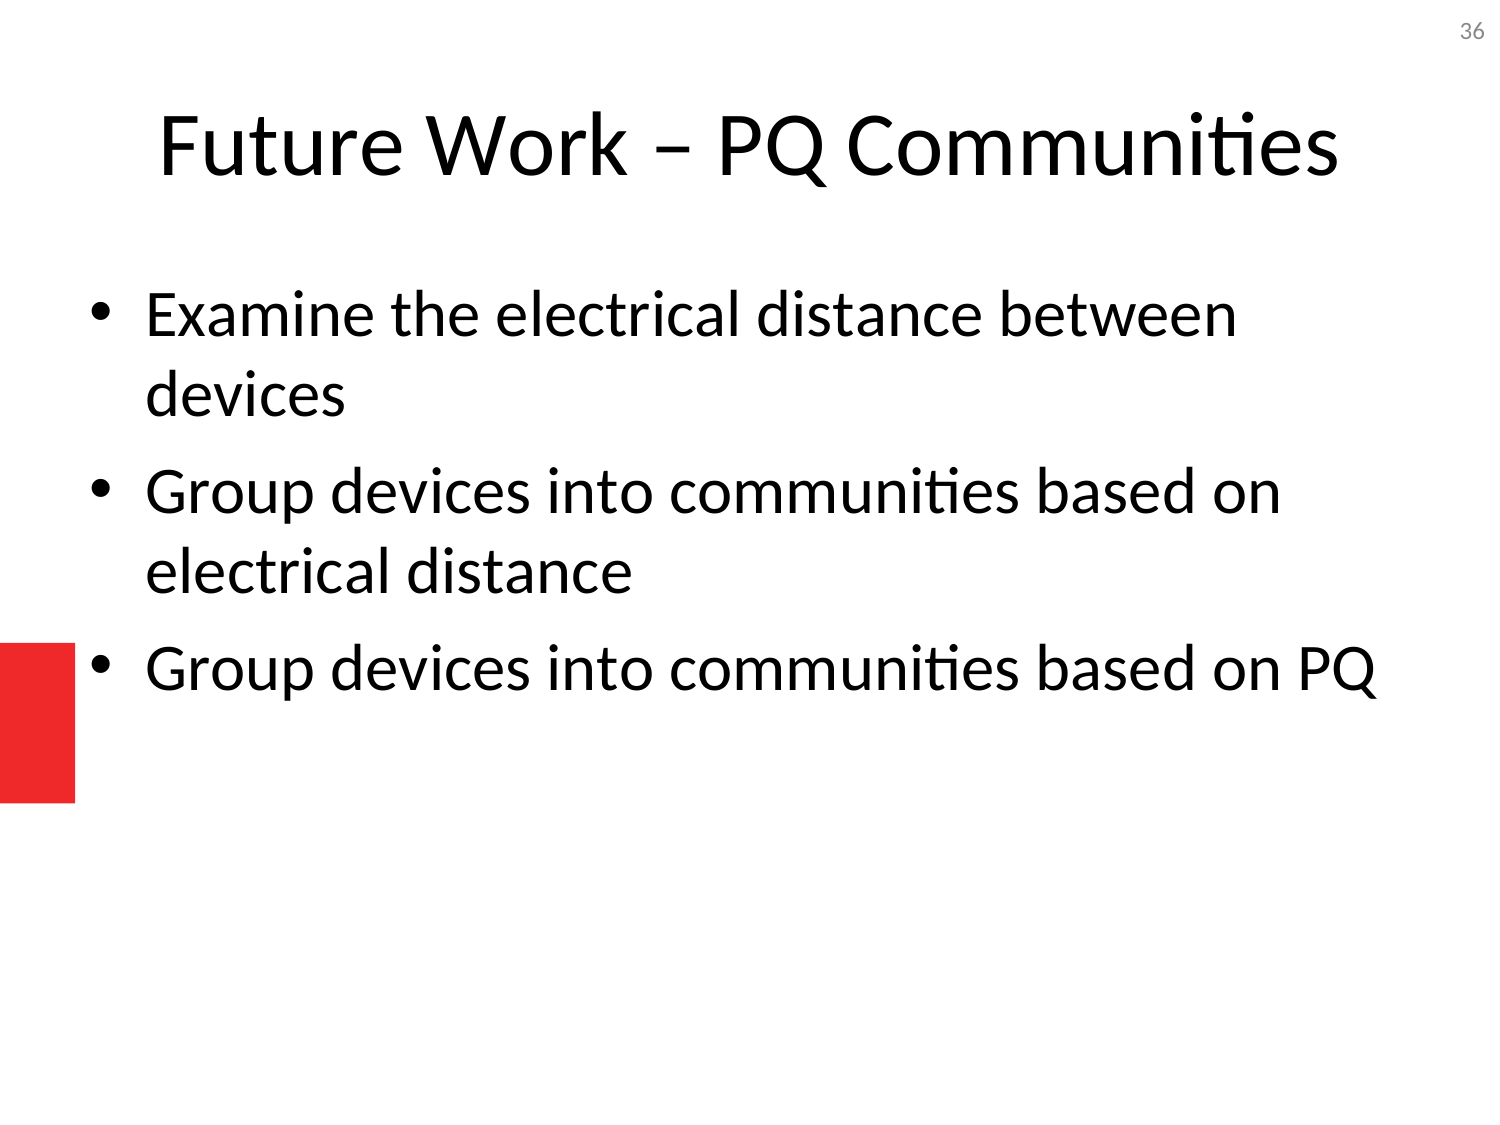

Future Work – PQ Communities
Examine the electrical distance between devices
Group devices into communities based on electrical distance
Group devices into communities based on PQ